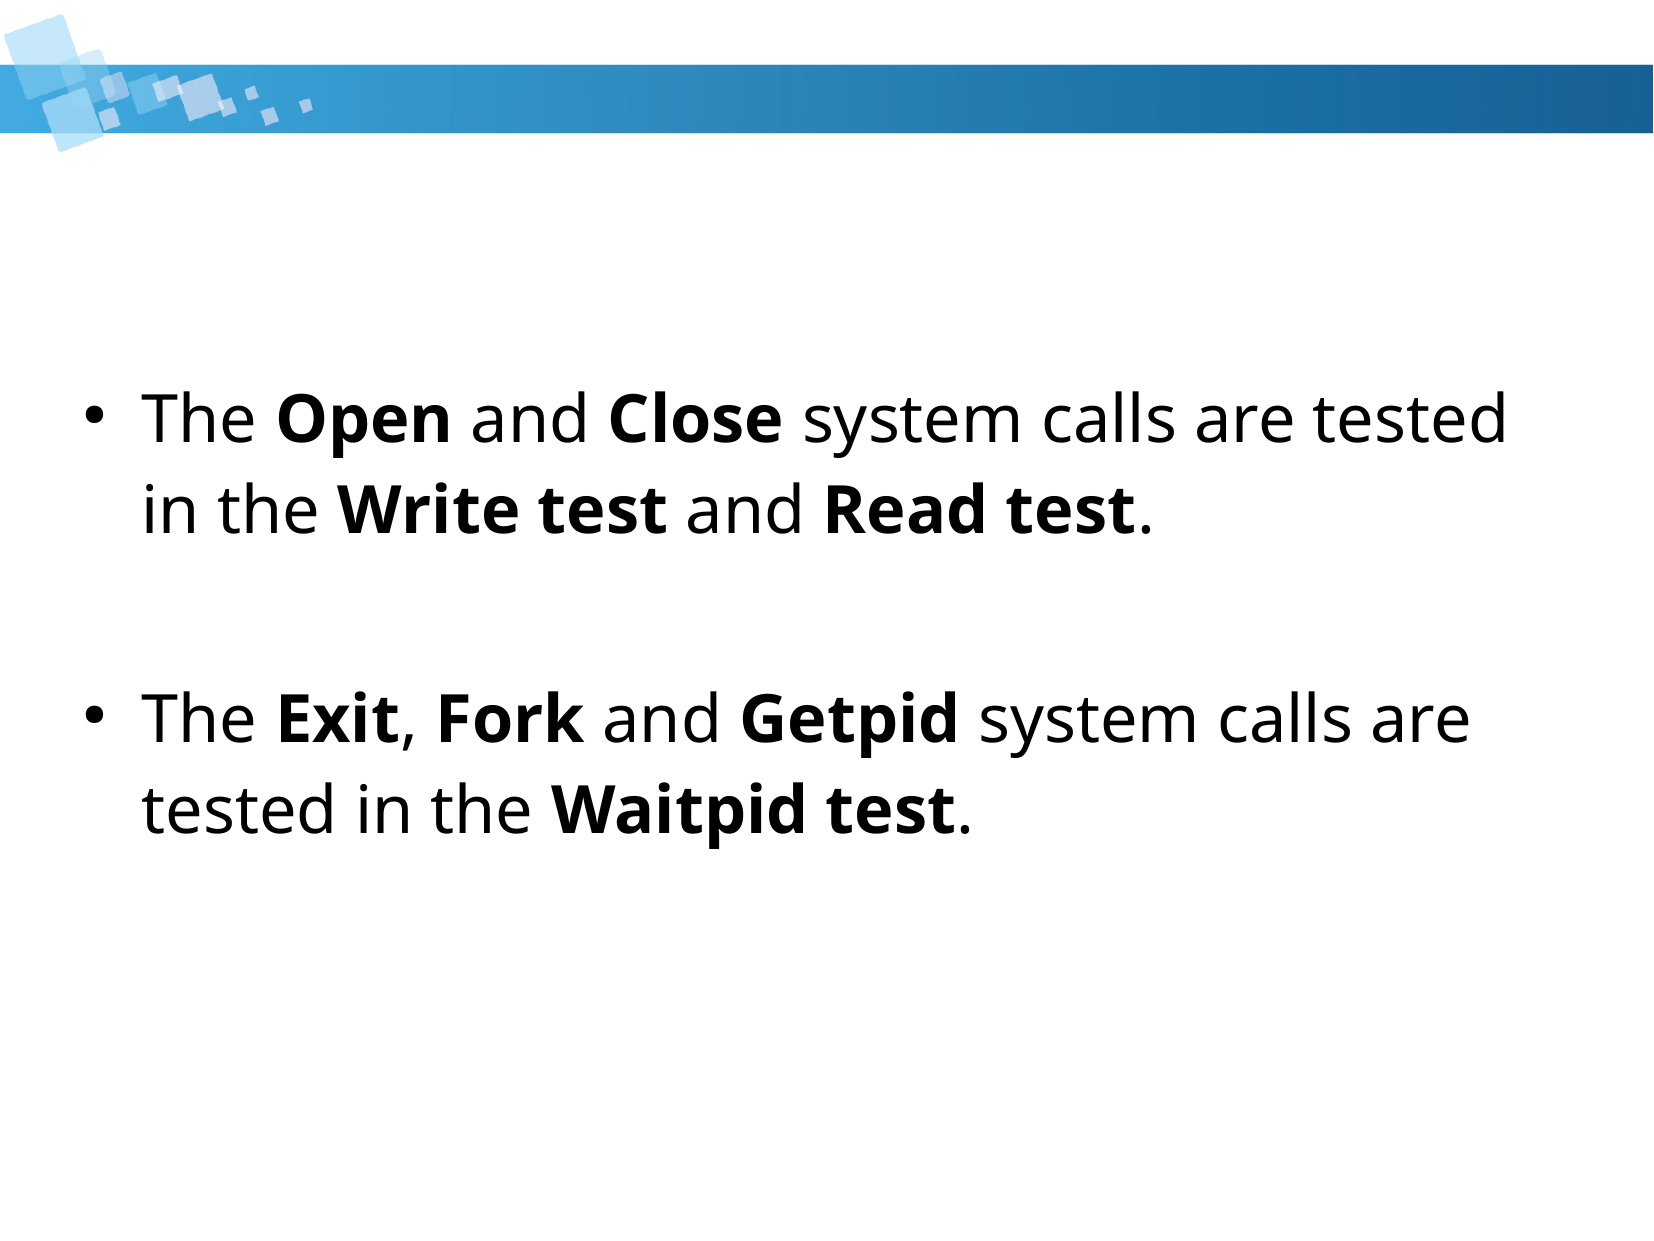

# The Open and Close system calls are tested in the Write test and Read test.
The Exit, Fork and Getpid system calls are tested in the Waitpid test.